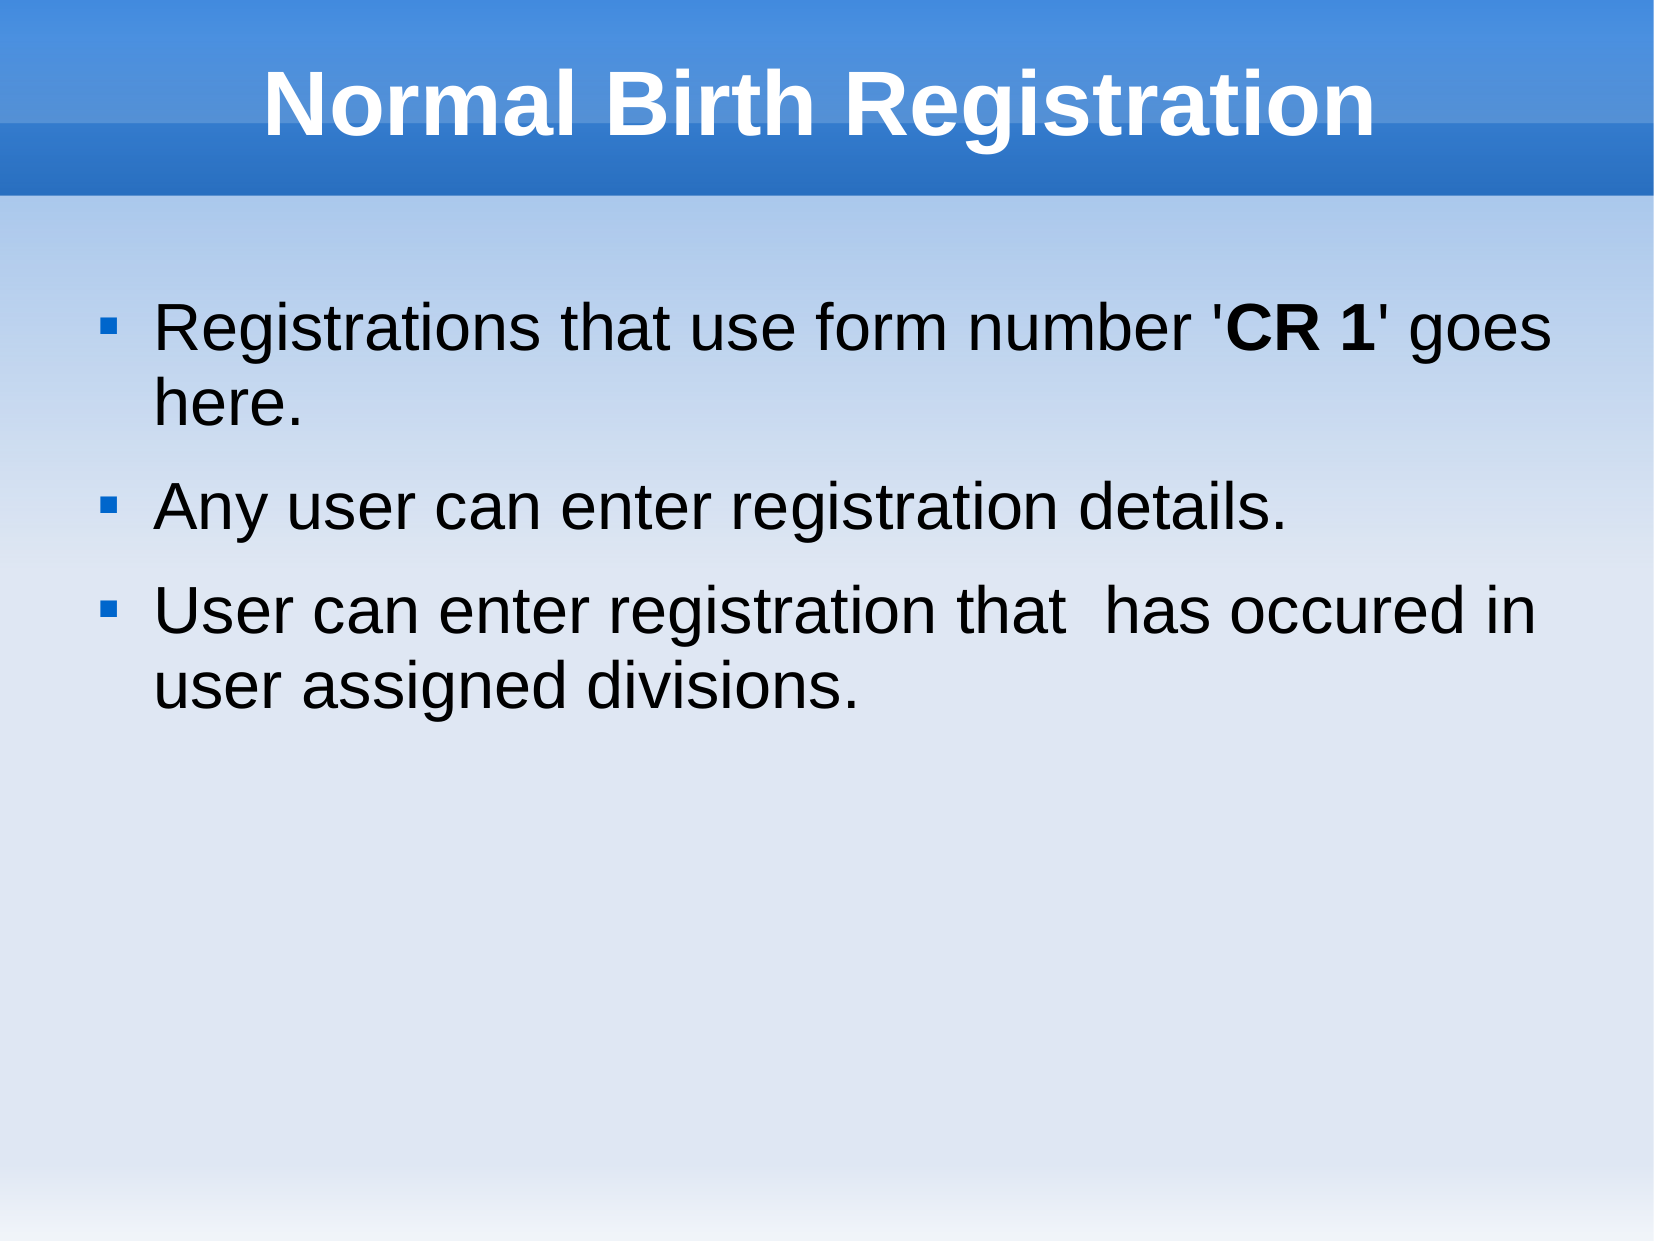

# Normal Birth Registration
Registrations that use form number 'CR 1' goes here.
Any user can enter registration details.
User can enter registration that has occured in user assigned divisions.